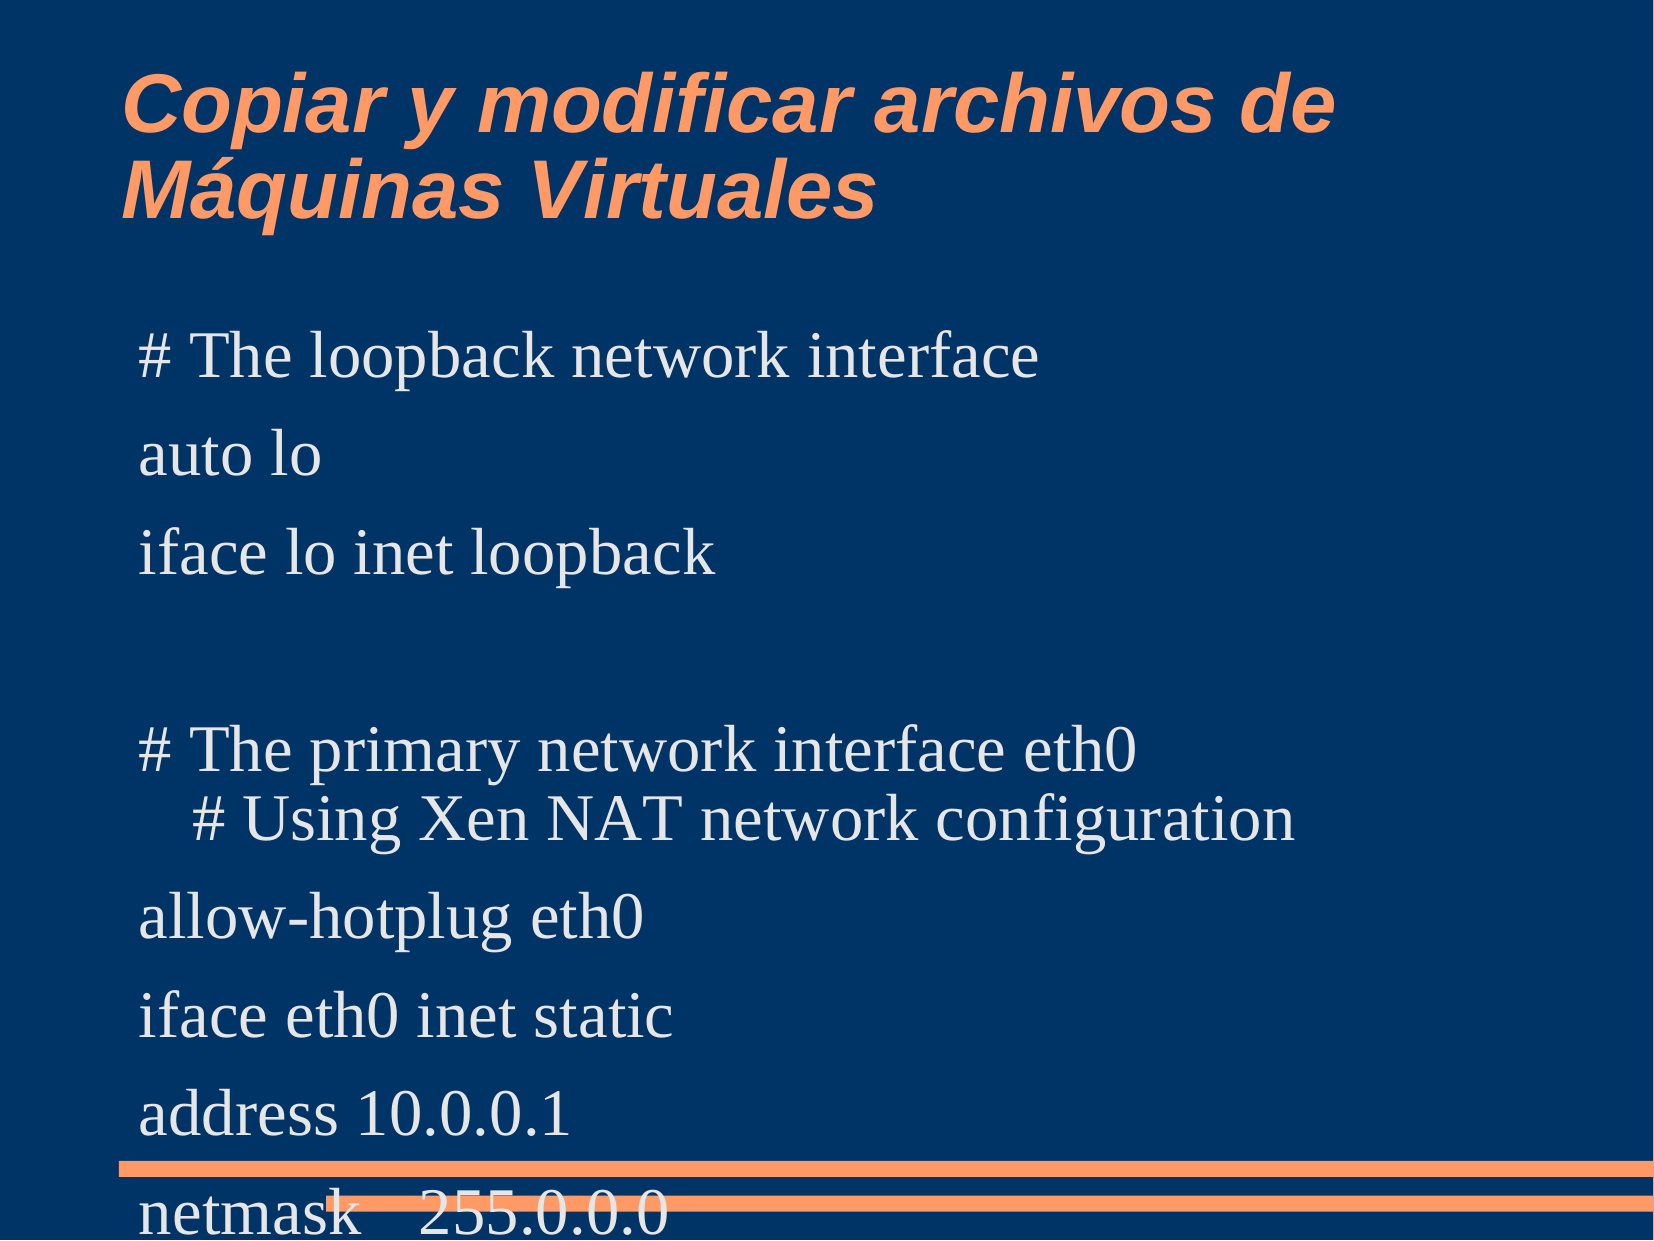

# Copiar y modificar archivos de Máquinas Virtuales
# The loopback network interface
auto lo
iface lo inet loopback
# The primary network interface eth0 # Using Xen NAT network configuration
allow-hotplug eth0
iface eth0 inet static
address 10.0.0.1
netmask	255.0.0.0
gateway 10.0.0.254
auto eth0